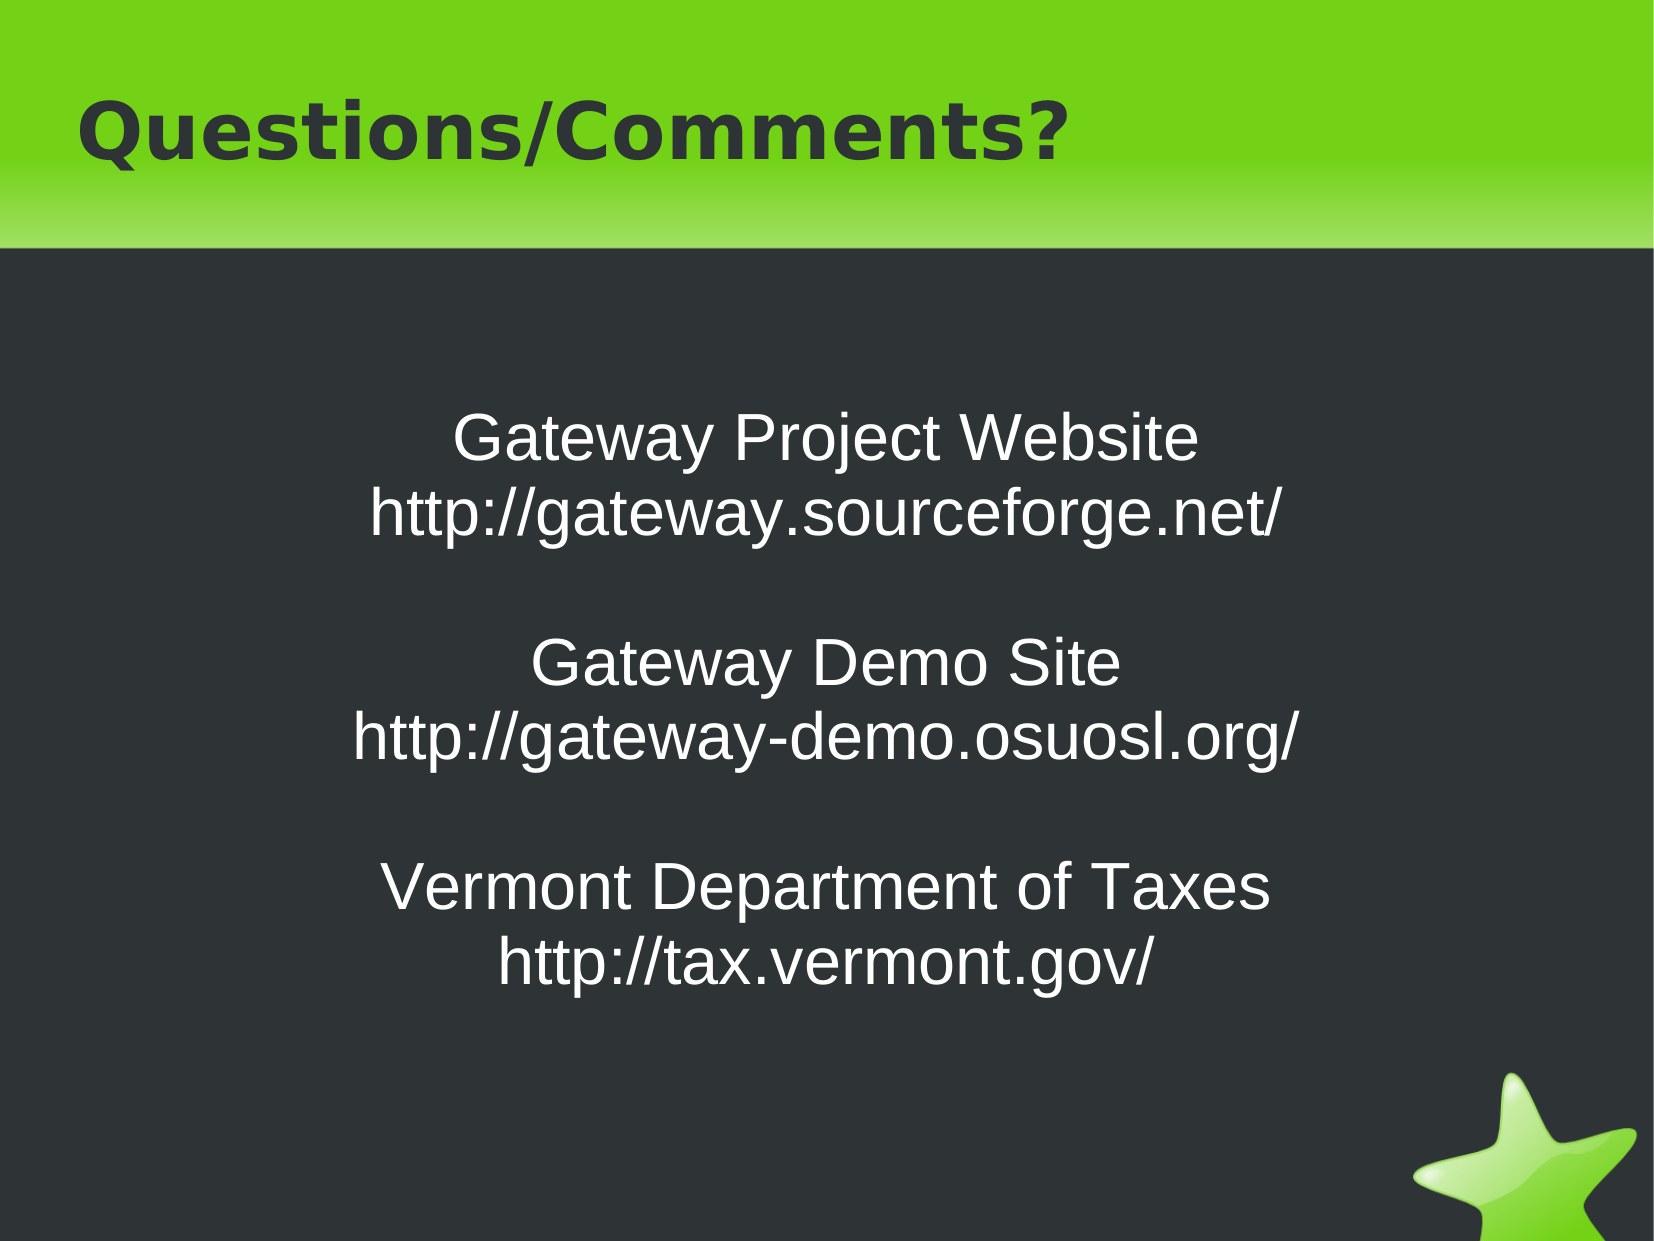

# Questions/Comments?
Gateway Project Website
http://gateway.sourceforge.net/
Gateway Demo Site
http://gateway-demo.osuosl.org/
Vermont Department of Taxes
http://tax.vermont.gov/